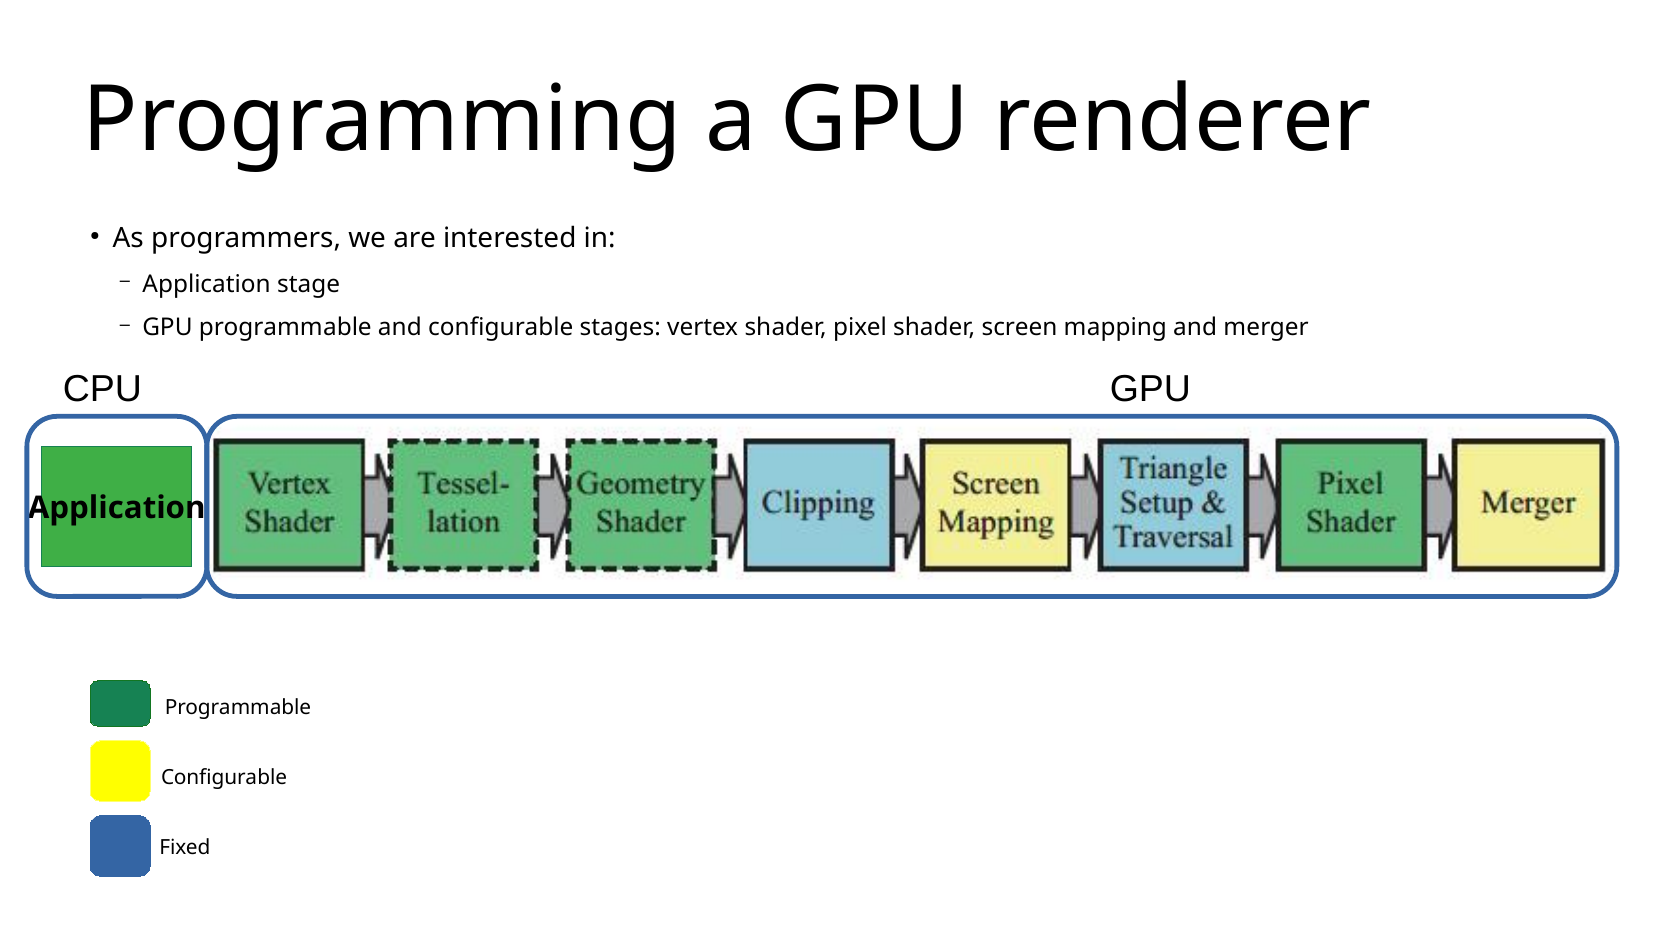

# Programming a GPU renderer
As programmers, we are interested in:
Application stage
GPU programmable and configurable stages: vertex shader, pixel shader, screen mapping and merger
CPU
GPU
Application
Programmable
Configurable
Fixed